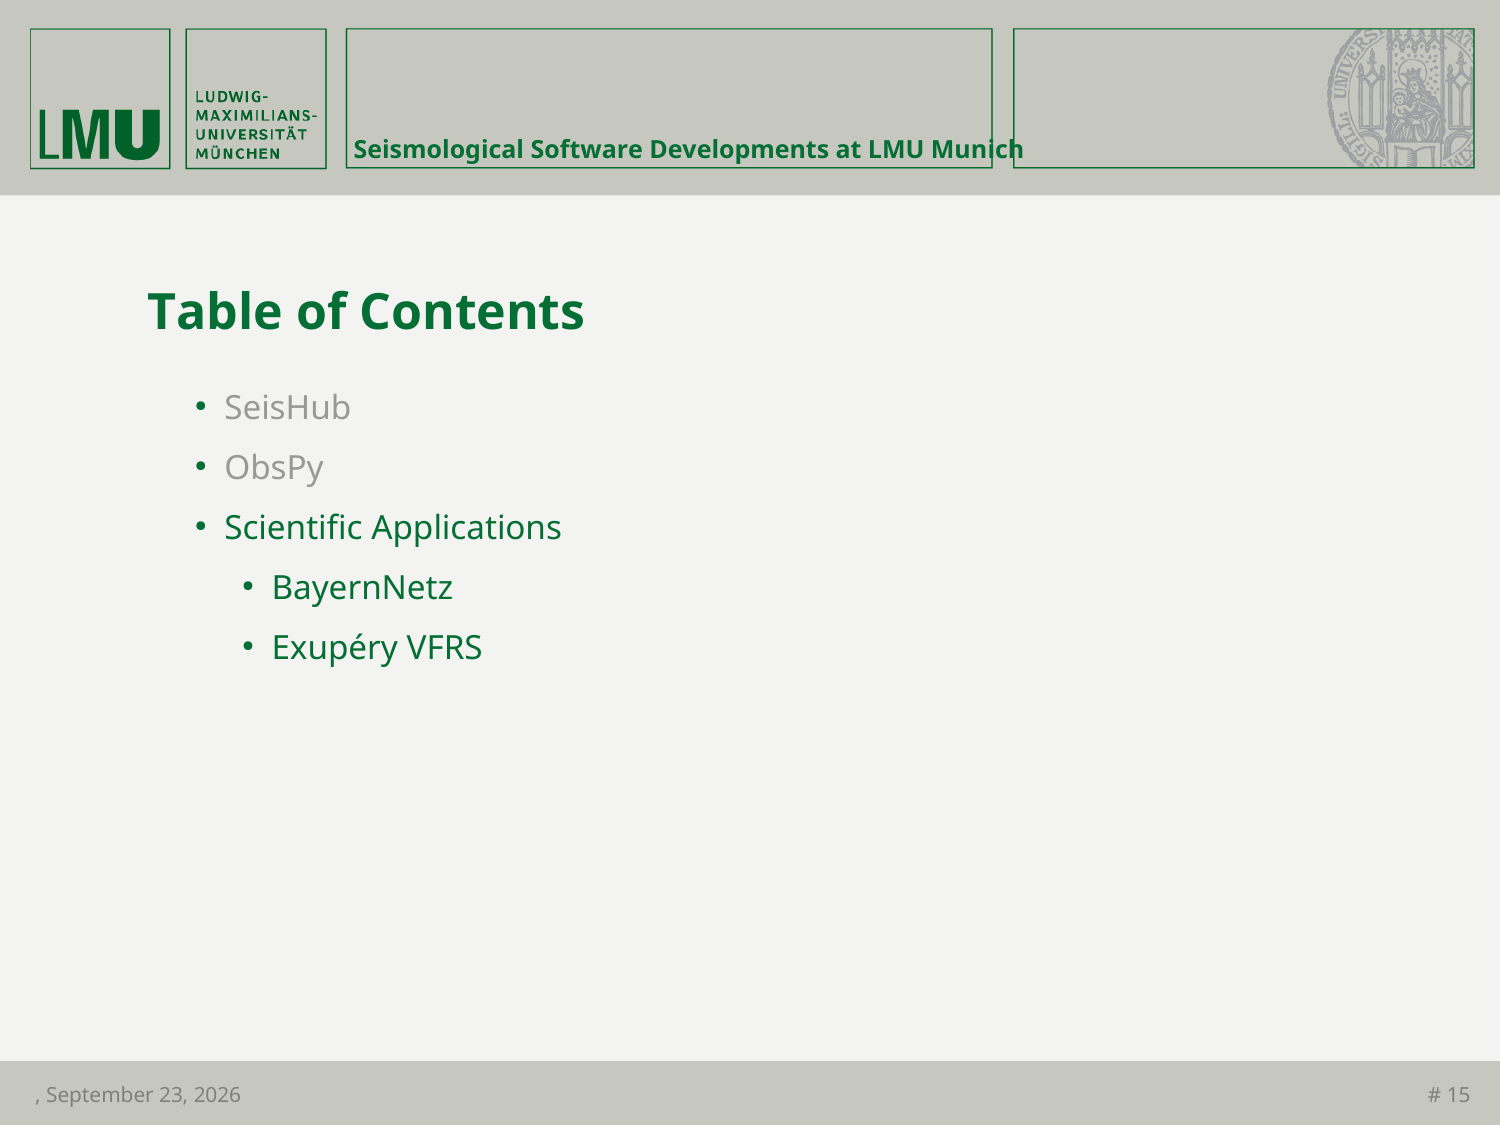

# Table of Contents
SeisHub
ObsPy
Scientific Applications
BayernNetz
Exupéry VFRS
15